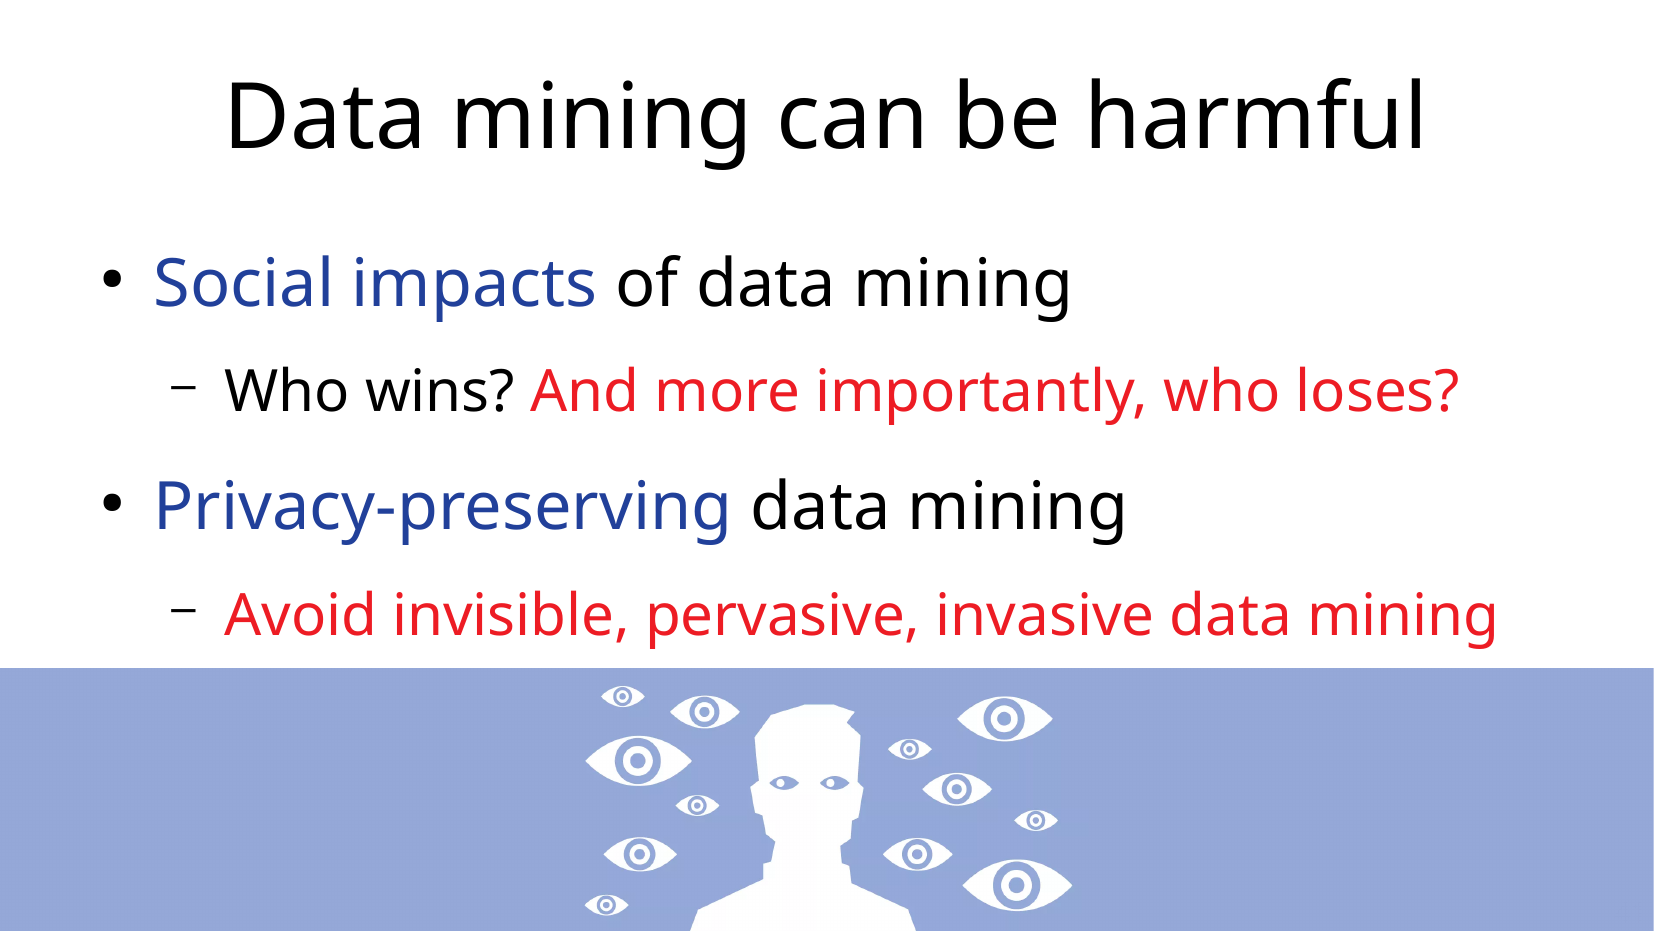

# Data mining can be harmful
Social impacts of data mining
Who wins? And more importantly, who loses?
Privacy-preserving data mining
Avoid invisible, pervasive, invasive data mining
41